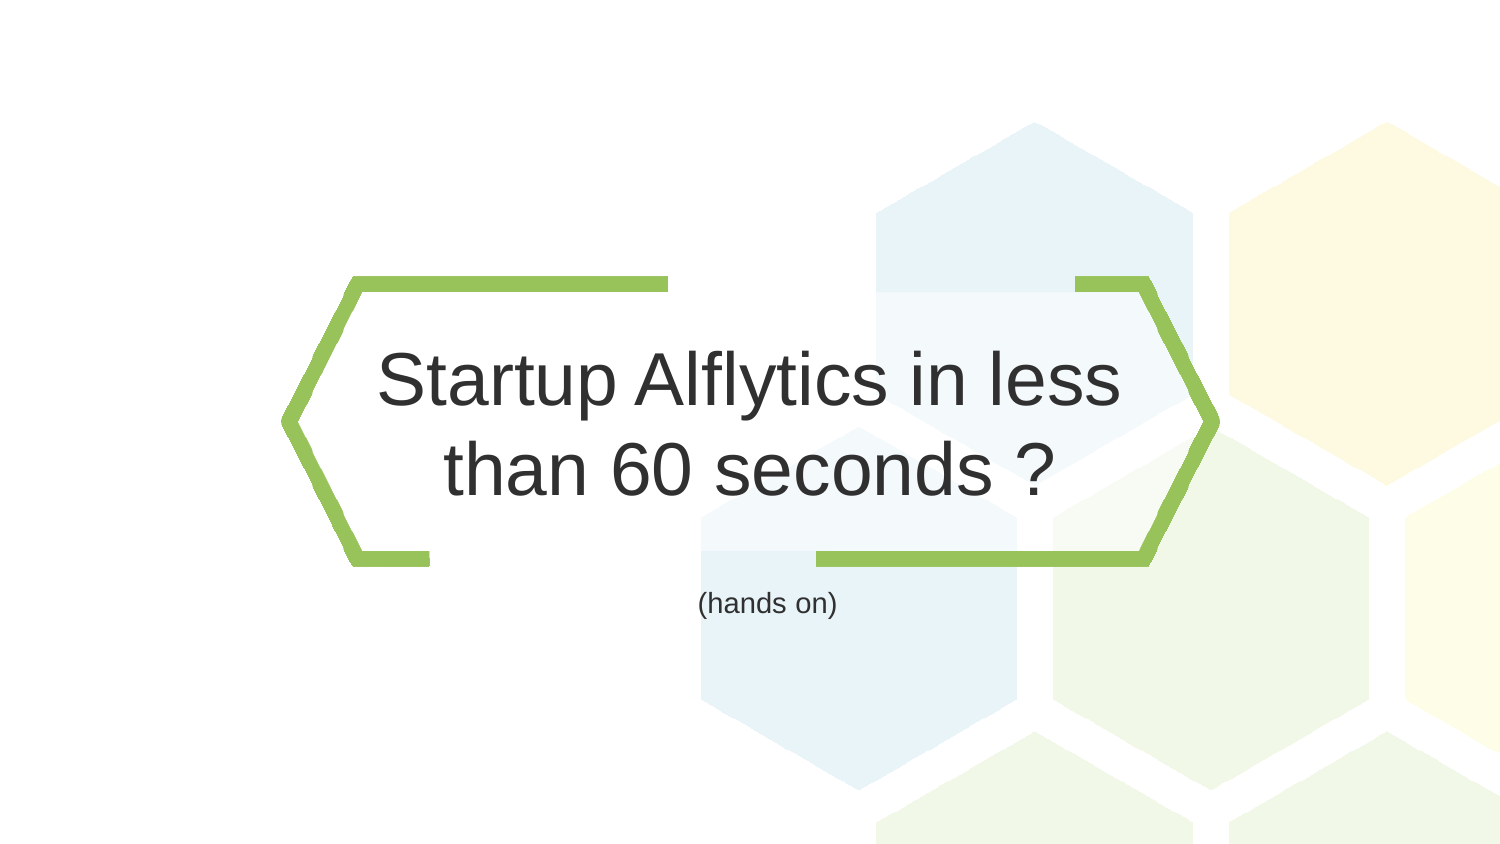

# Startup Alflytics in less than 60 seconds ?
(hands on)